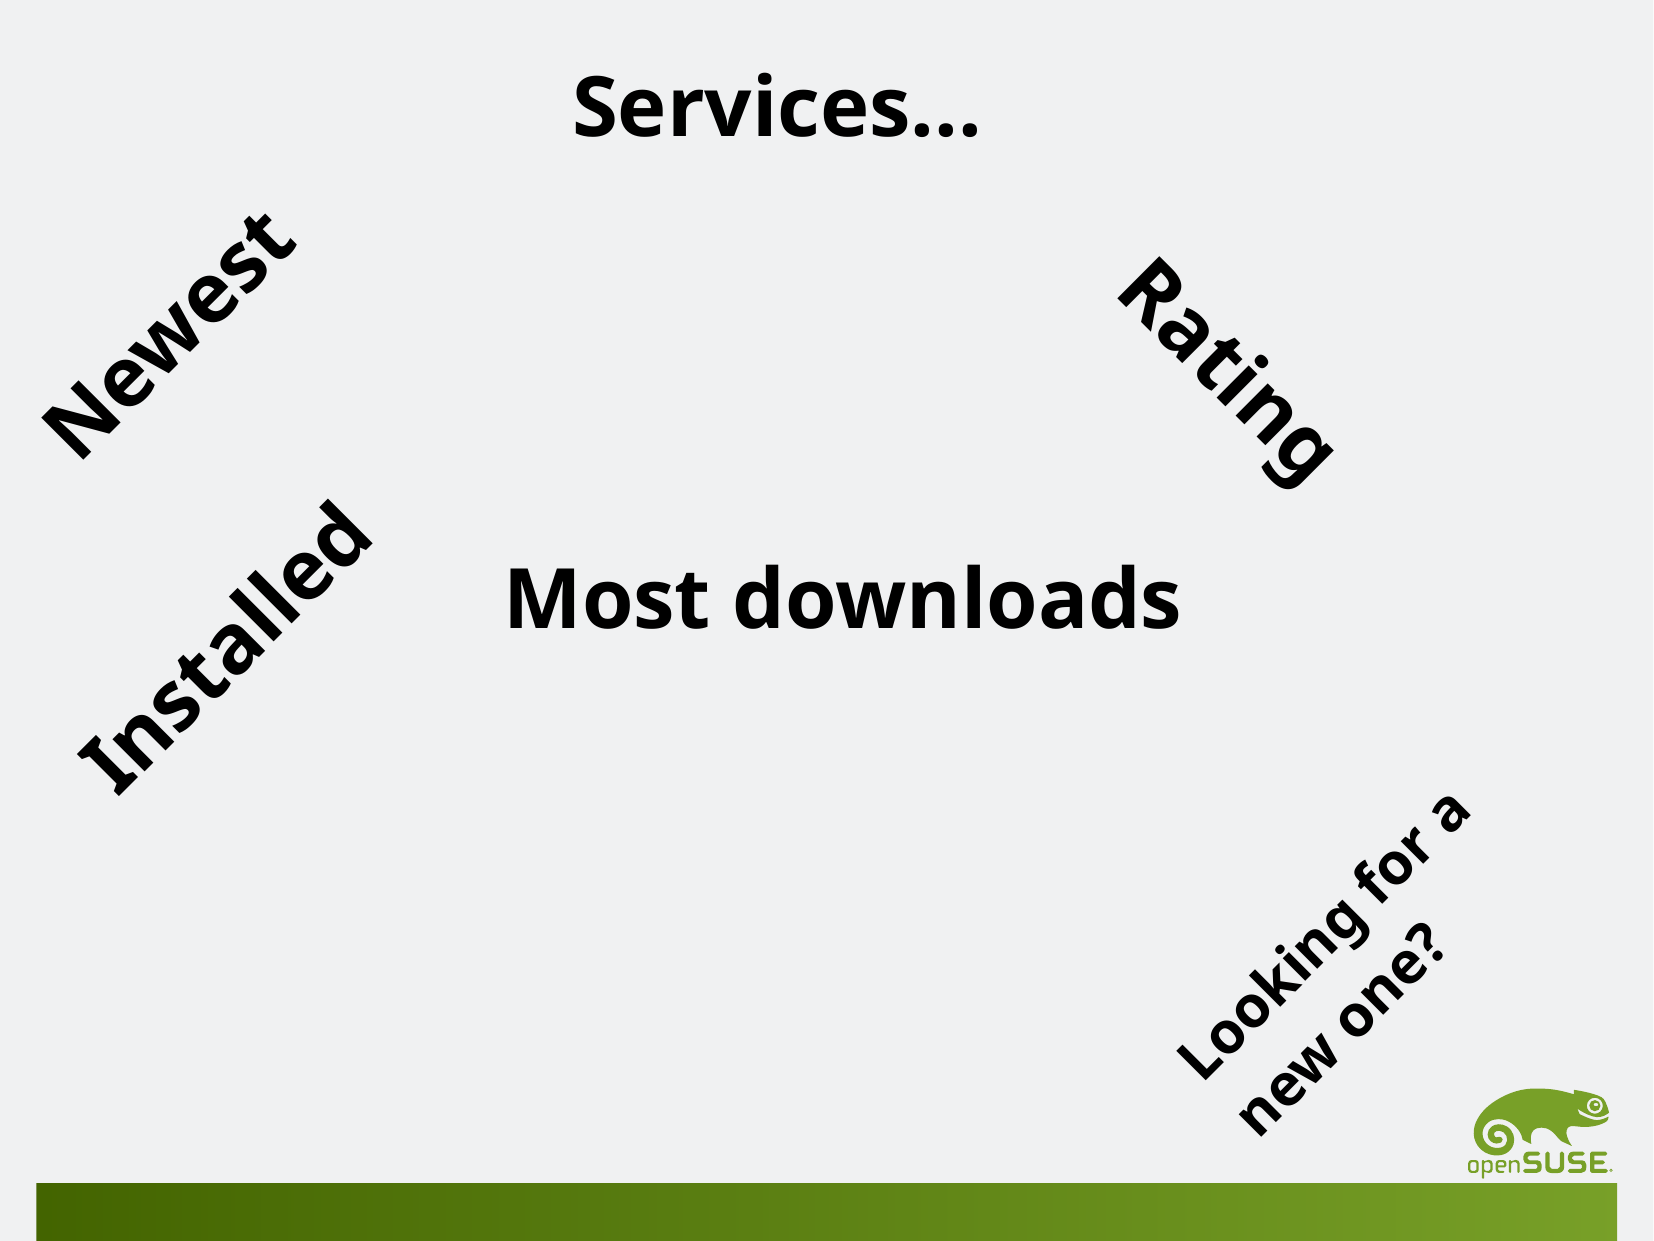

Services...
Newest
Rating
Most downloads
Installed
Looking for a new one?